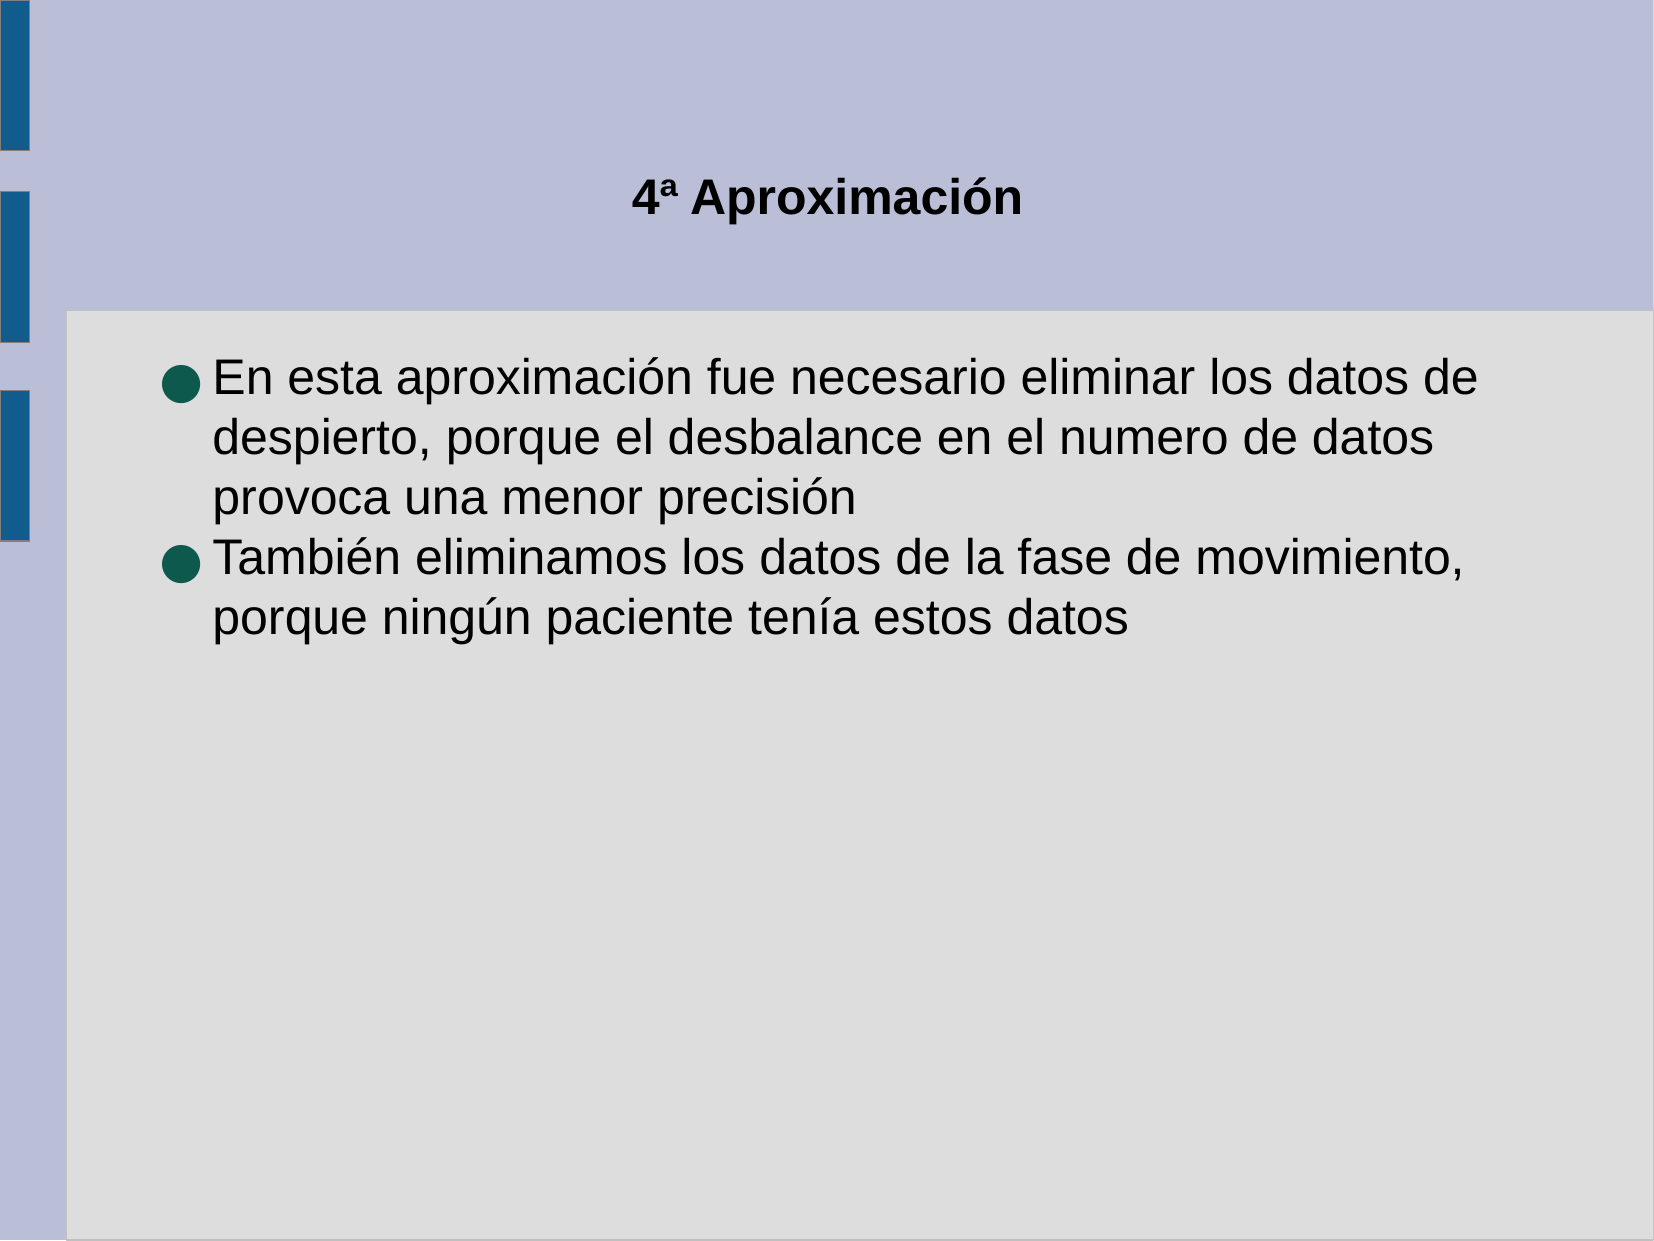

4ª Aproximación
En esta aproximación fue necesario eliminar los datos de despierto, porque el desbalance en el numero de datos provoca una menor precisión
También eliminamos los datos de la fase de movimiento, porque ningún paciente tenía estos datos